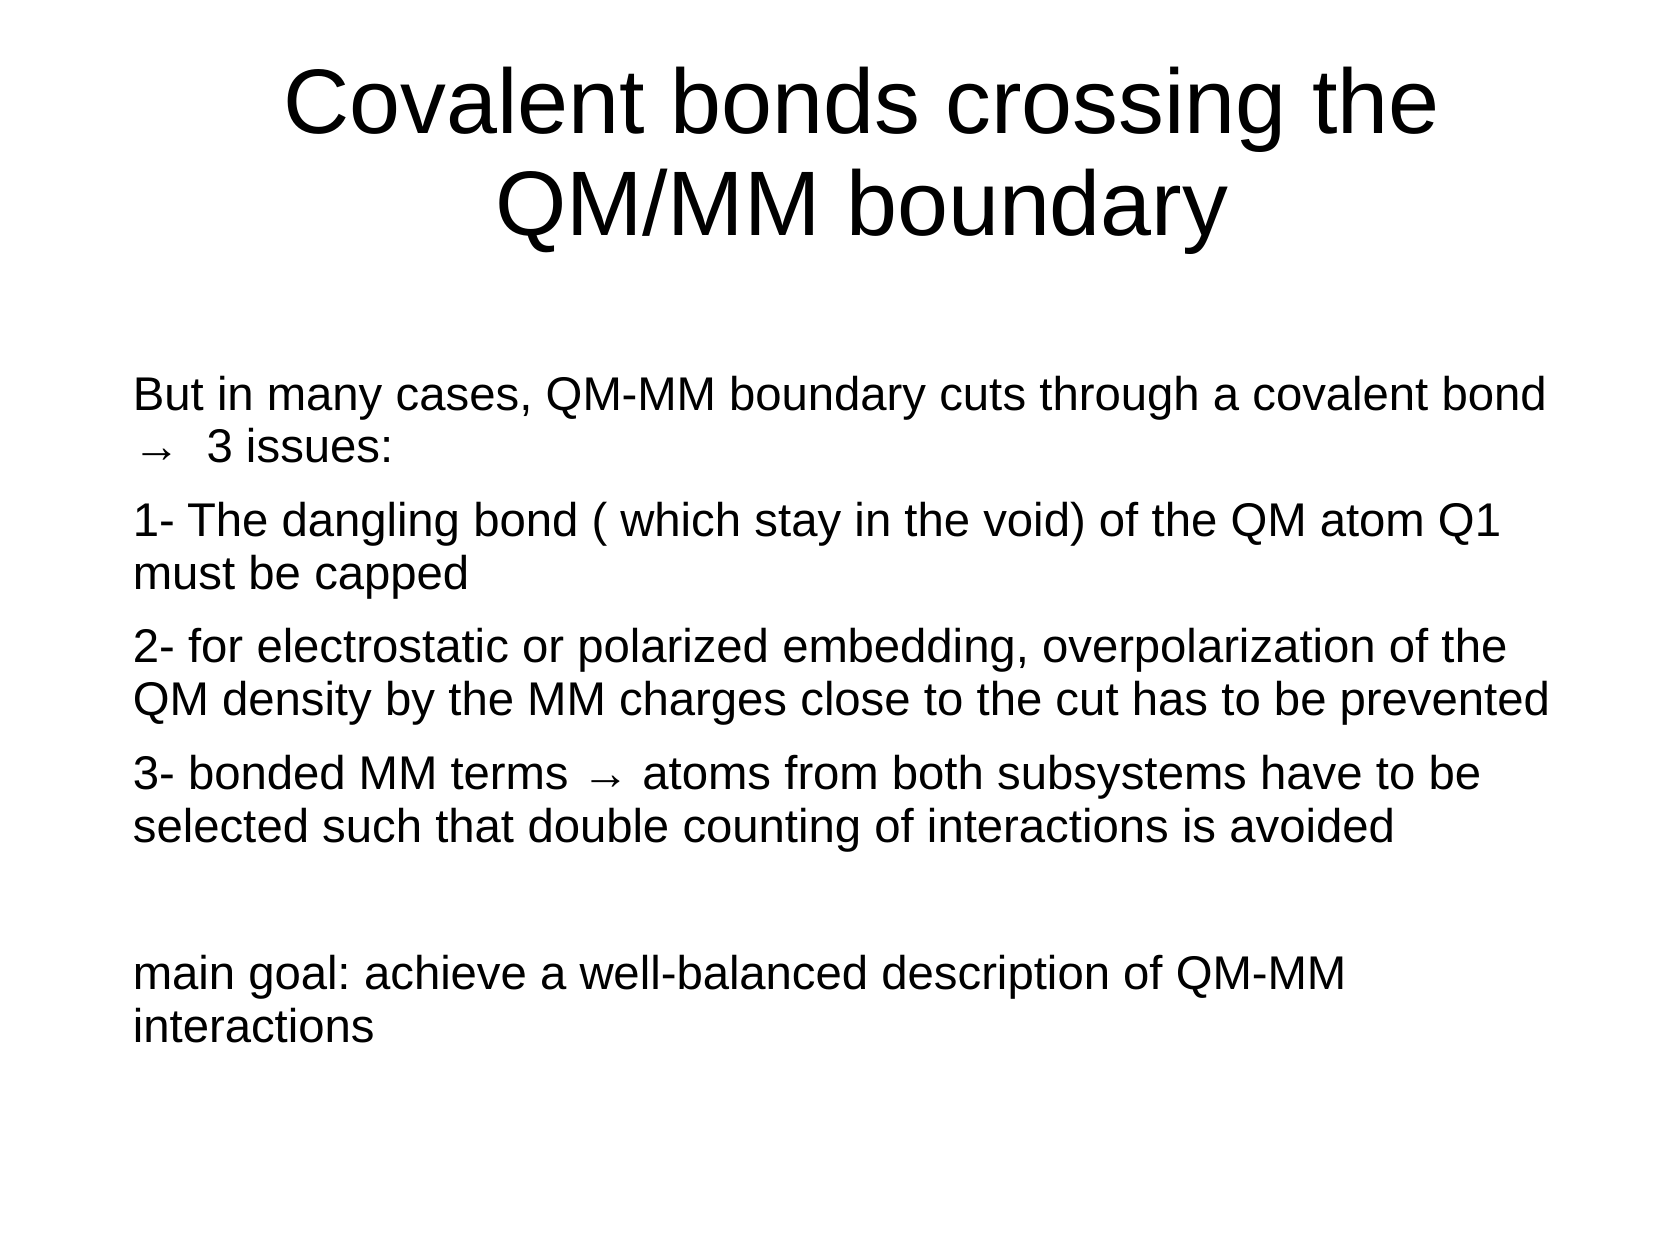

# Covalent bonds crossing the QM/MM boundary
But in many cases, QM-MM boundary cuts through a covalent bond → 3 issues:
1- The dangling bond ( which stay in the void) of the QM atom Q1 must be capped
2- for electrostatic or polarized embedding, overpolarization of the QM density by the MM charges close to the cut has to be prevented
3- bonded MM terms → atoms from both subsystems have to be selected such that double counting of interactions is avoided
main goal: achieve a well-balanced description of QM-MM interactions